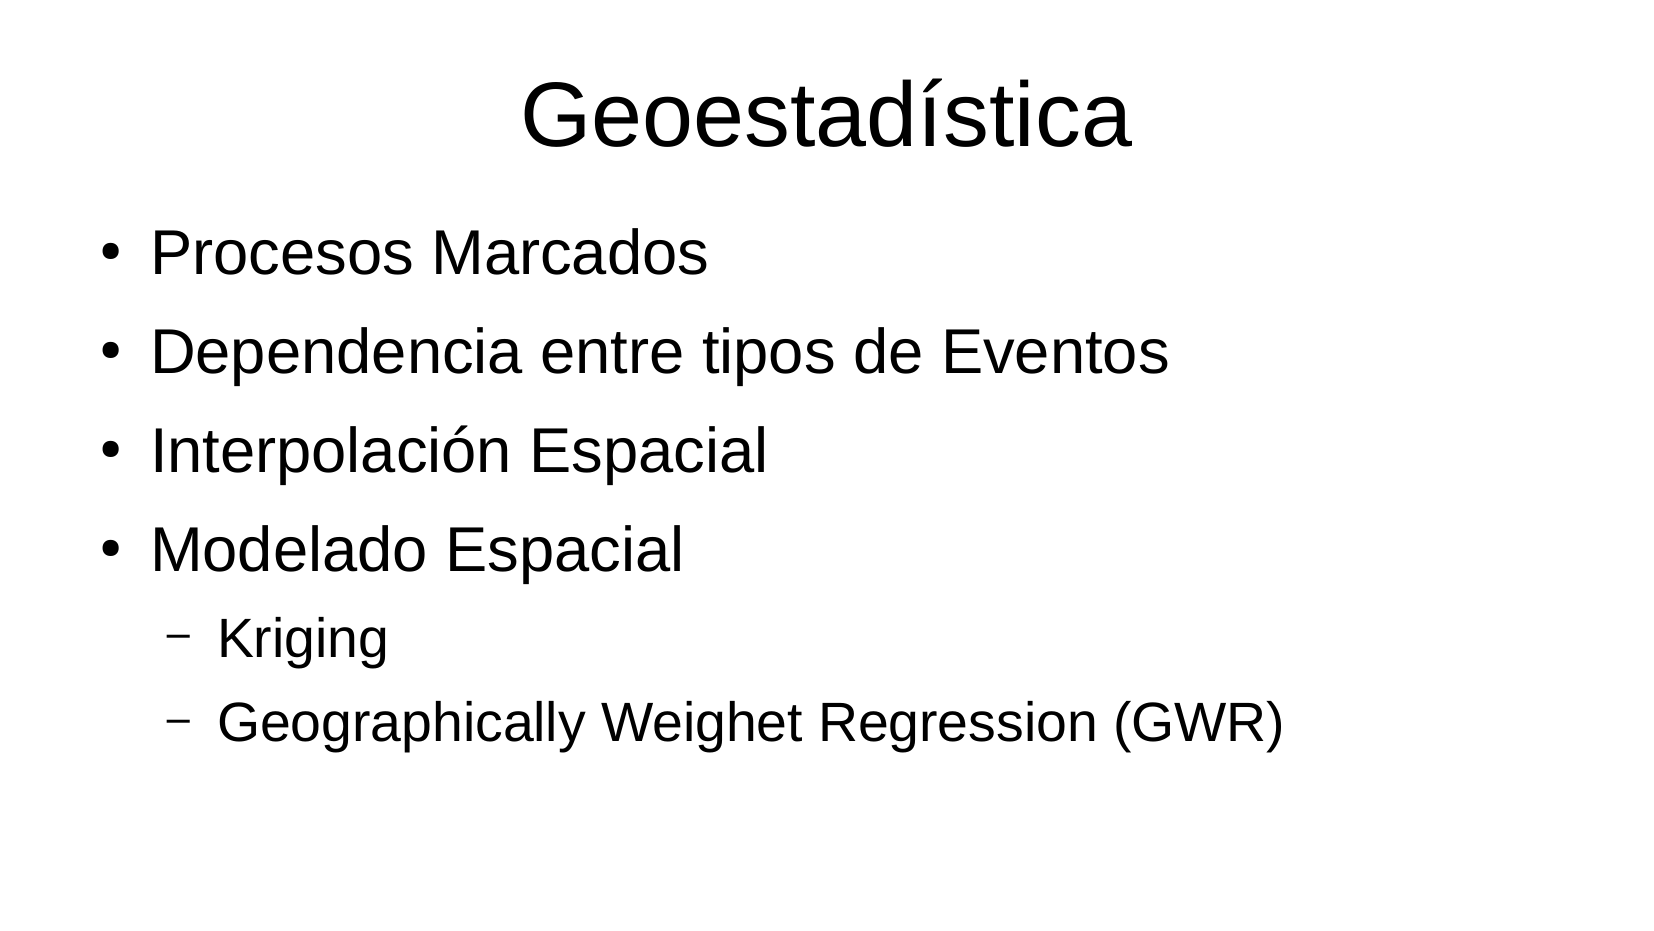

# Geoestadística
Procesos Marcados
Dependencia entre tipos de Eventos
Interpolación Espacial
Modelado Espacial
Kriging
Geographically Weighet Regression (GWR)